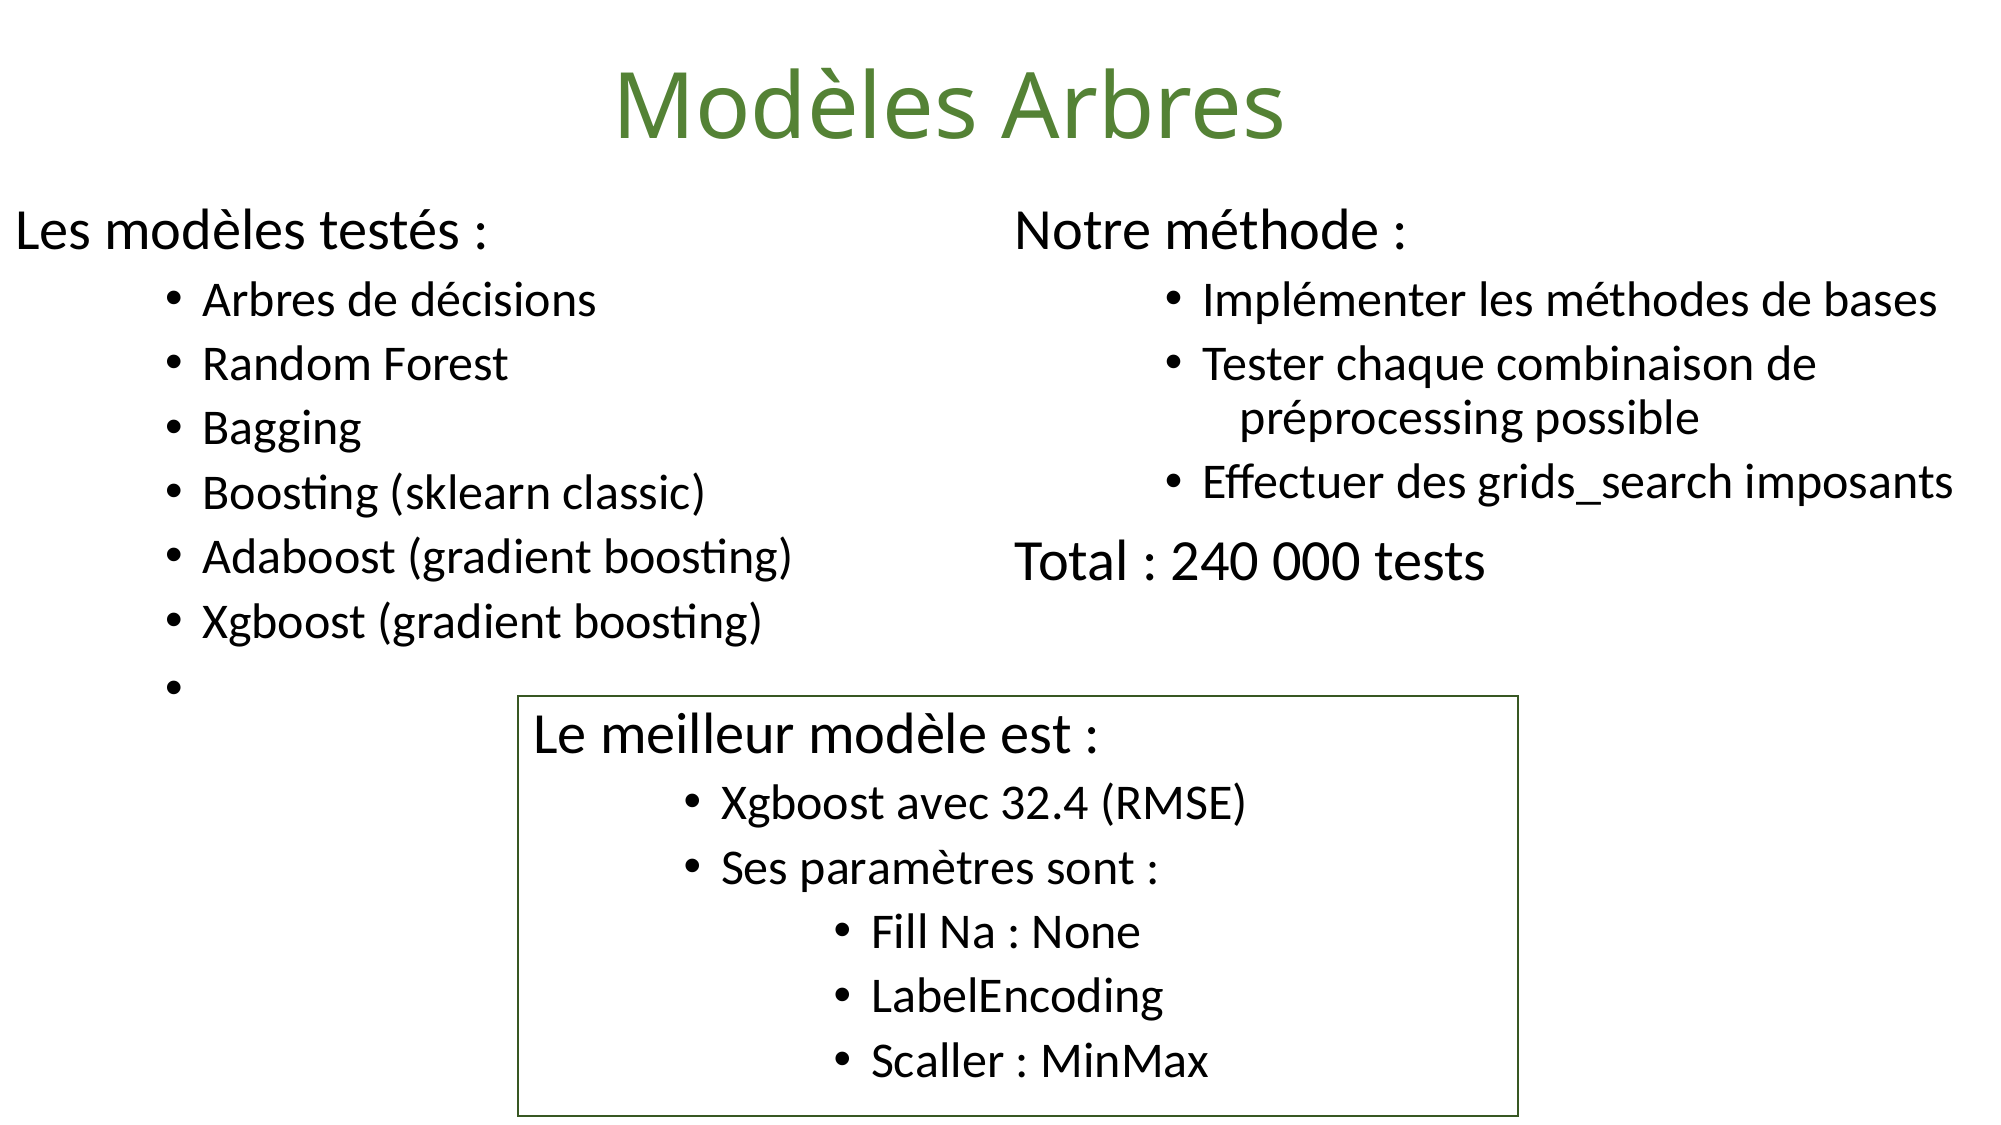

# Modèles Arbres
Les modèles testés :
Arbres de décisions
Random Forest
Bagging
Boosting (sklearn classic)
Adaboost (gradient boosting)
Xgboost (gradient boosting)
Notre méthode :
Implémenter les méthodes de bases
Tester chaque combinaison de préprocessing possible
Effectuer des grids_search imposants
Total : 240 000 tests
Le meilleur modèle est :
Xgboost avec 32.4 (RMSE)
Ses paramètres sont :
Fill Na : None
LabelEncoding
Scaller : MinMax